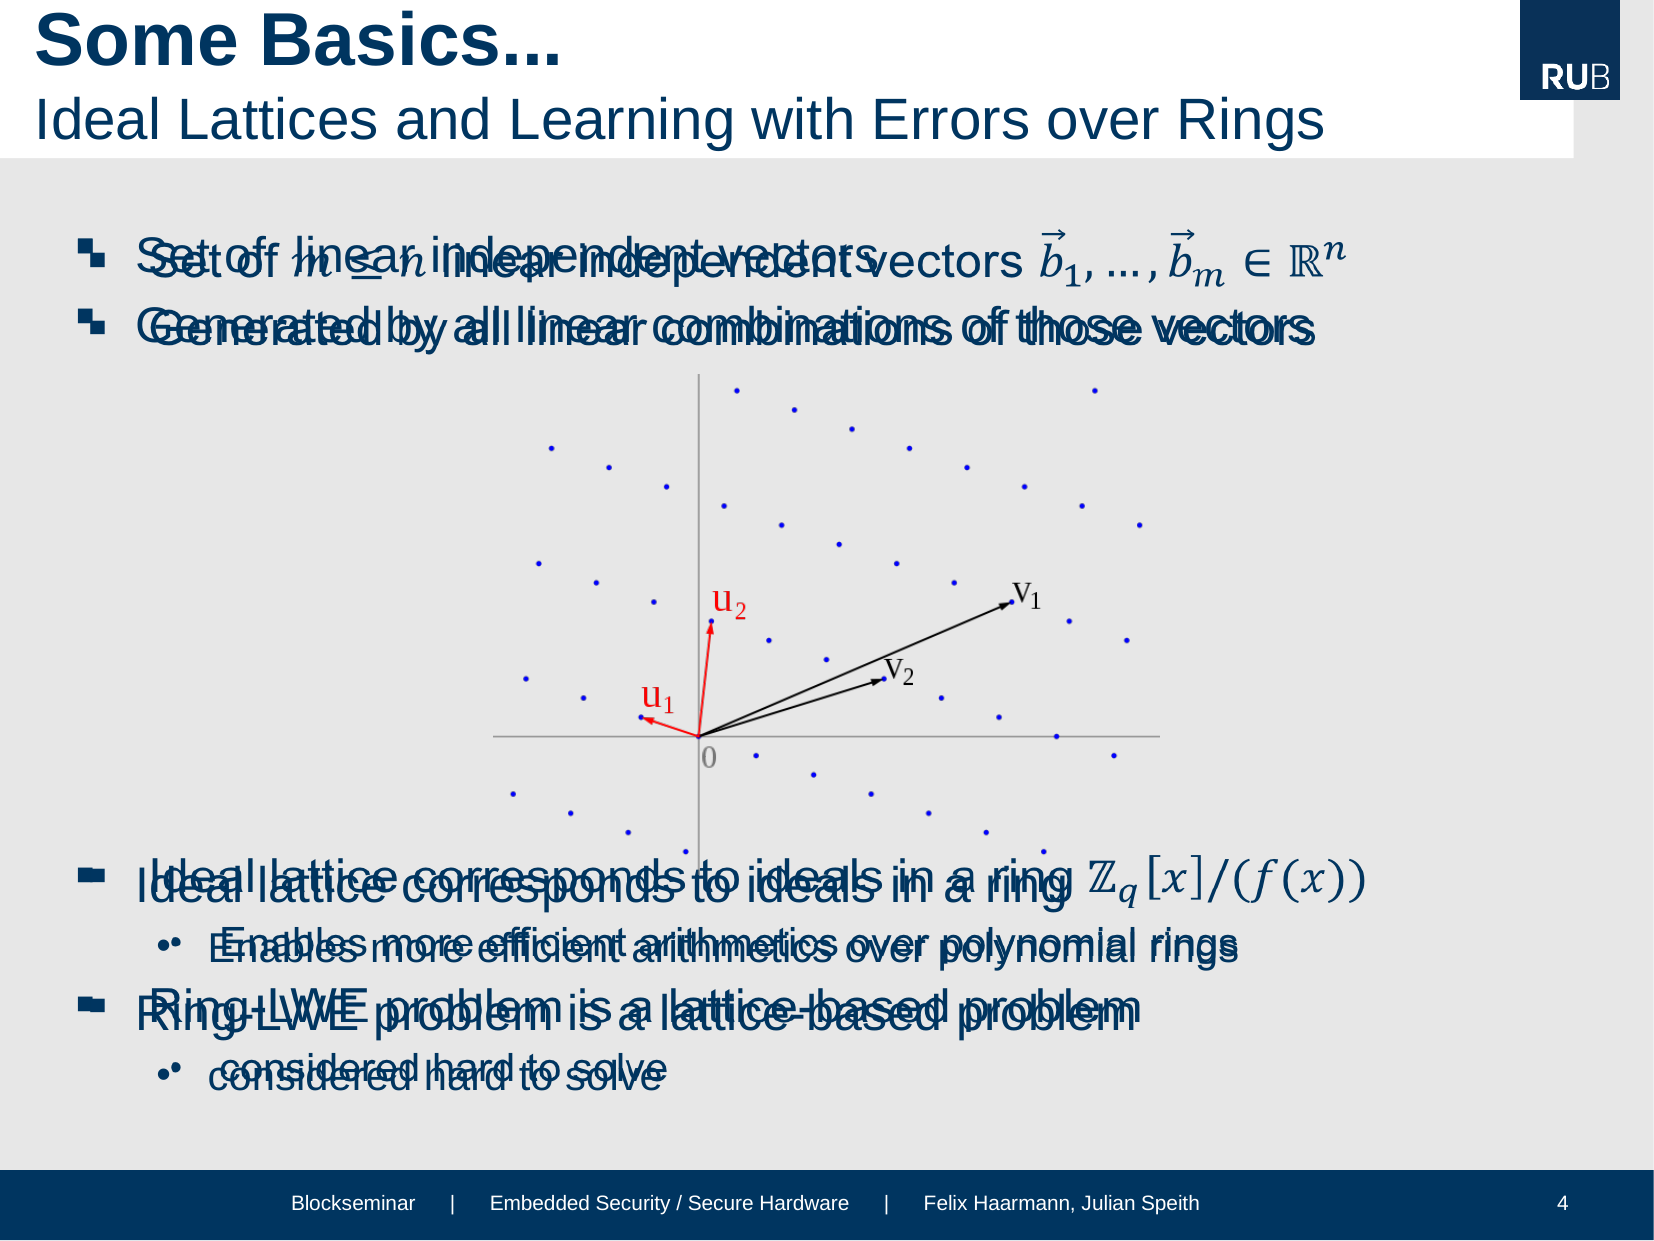

Some Basics...
Ideal Lattices and Learning with Errors over Rings
# Set of linear independent vectors
Generated by all linear combinations of those vectors
Ideal lattice corresponds to ideals in a ring
Enables more efficient arithmetics over polynomial rings
Ring-LWE problem is a lattice-based problem
considered hard to solve